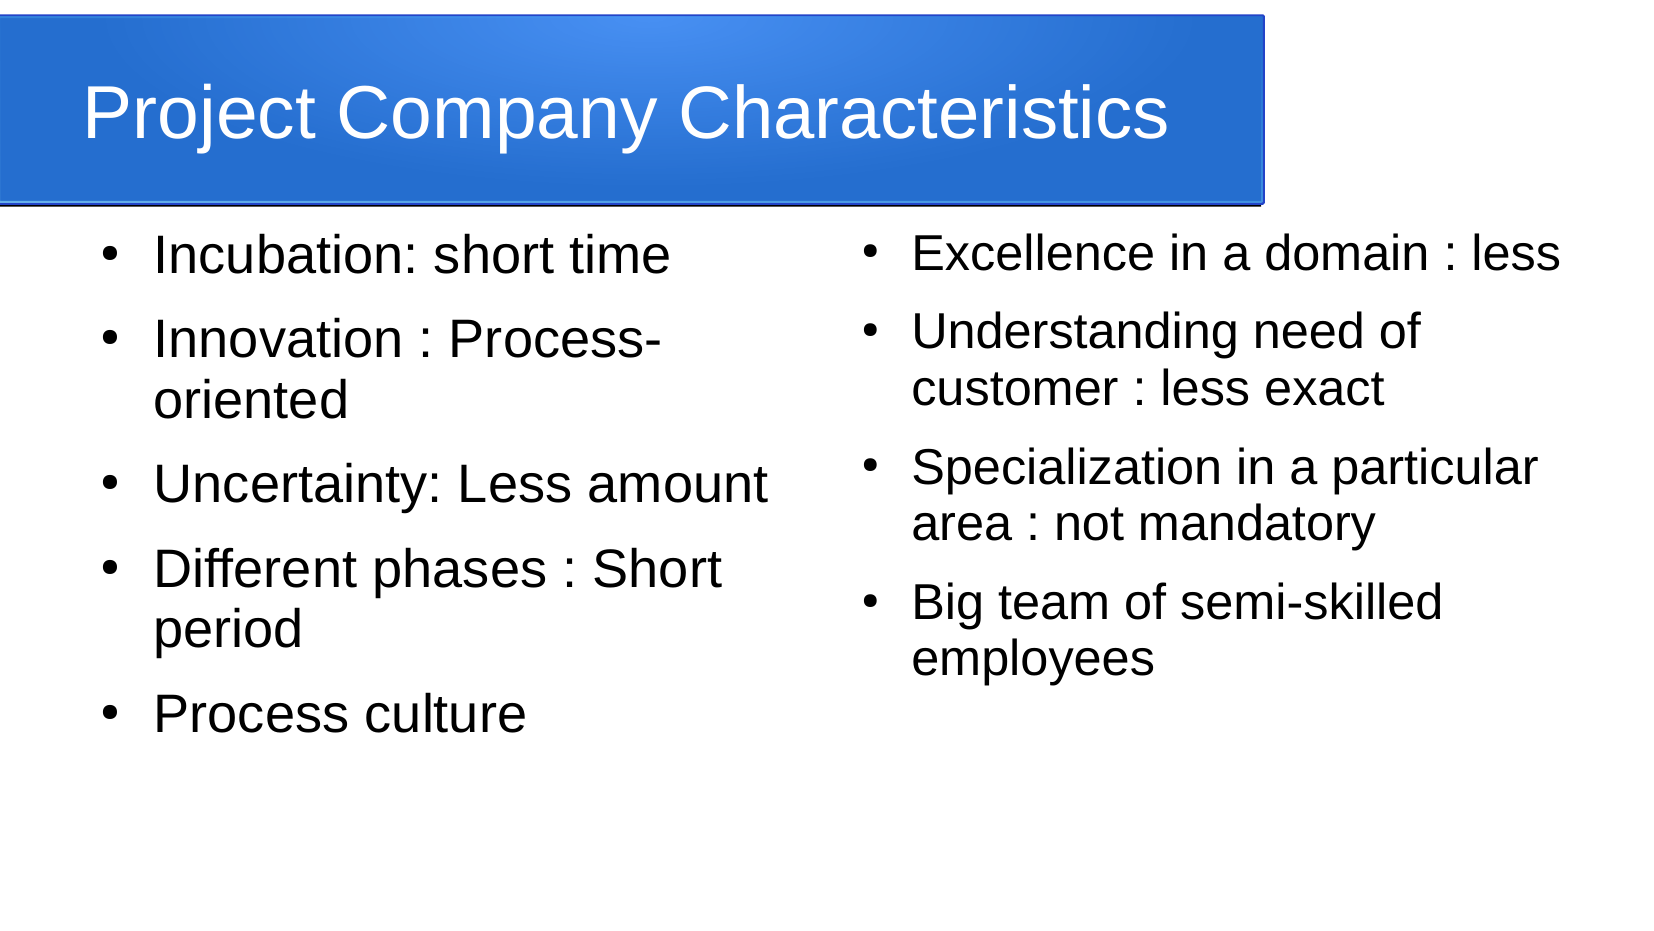

# Project Company Characteristics
Incubation: short time
Innovation : Process-oriented
Uncertainty: Less amount
Different phases : Short period
Process culture
Excellence in a domain : less
Understanding need of customer : less exact
Specialization in a particular area : not mandatory
Big team of semi-skilled employees